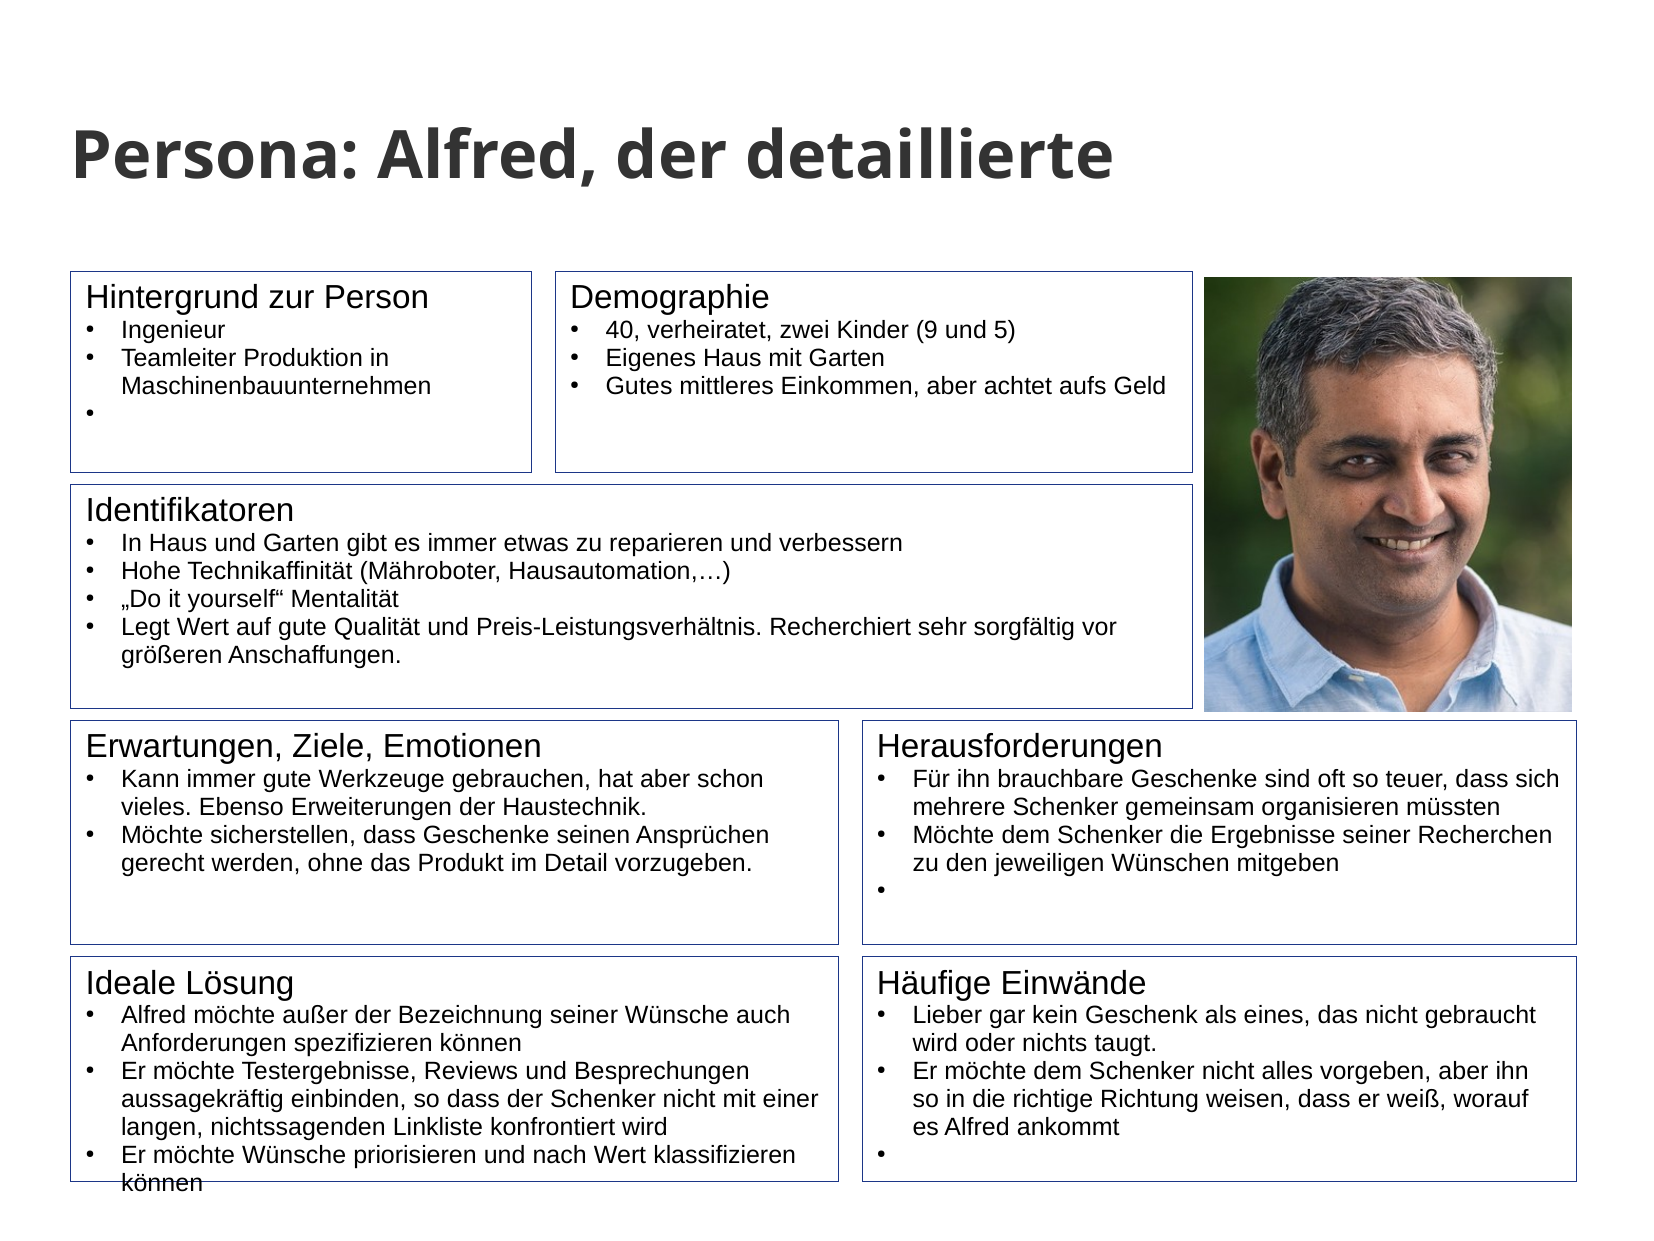

# Persona: Alfred, der detaillierte
Hintergrund zur Person
Ingenieur
Teamleiter Produktion in Maschinenbauunternehmen
Demographie
40, verheiratet, zwei Kinder (9 und 5)
Eigenes Haus mit Garten
Gutes mittleres Einkommen, aber achtet aufs Geld
Identifikatoren
In Haus und Garten gibt es immer etwas zu reparieren und verbessern
Hohe Technikaffinität (Mähroboter, Hausautomation,…)
„Do it yourself“ Mentalität
Legt Wert auf gute Qualität und Preis-Leistungsverhältnis. Recherchiert sehr sorgfältig vor größeren Anschaffungen.
Erwartungen, Ziele, Emotionen
Kann immer gute Werkzeuge gebrauchen, hat aber schon vieles. Ebenso Erweiterungen der Haustechnik.
Möchte sicherstellen, dass Geschenke seinen Ansprüchen gerecht werden, ohne das Produkt im Detail vorzugeben.
Herausforderungen
Für ihn brauchbare Geschenke sind oft so teuer, dass sich mehrere Schenker gemeinsam organisieren müssten
Möchte dem Schenker die Ergebnisse seiner Recherchen zu den jeweiligen Wünschen mitgeben
Ideale Lösung
Alfred möchte außer der Bezeichnung seiner Wünsche auch Anforderungen spezifizieren können
Er möchte Testergebnisse, Reviews und Besprechungen aussagekräftig einbinden, so dass der Schenker nicht mit einer langen, nichtssagenden Linkliste konfrontiert wird
Er möchte Wünsche priorisieren und nach Wert klassifizieren können
Häufige Einwände
Lieber gar kein Geschenk als eines, das nicht gebraucht wird oder nichts taugt.
Er möchte dem Schenker nicht alles vorgeben, aber ihn so in die richtige Richtung weisen, dass er weiß, worauf es Alfred ankommt
2